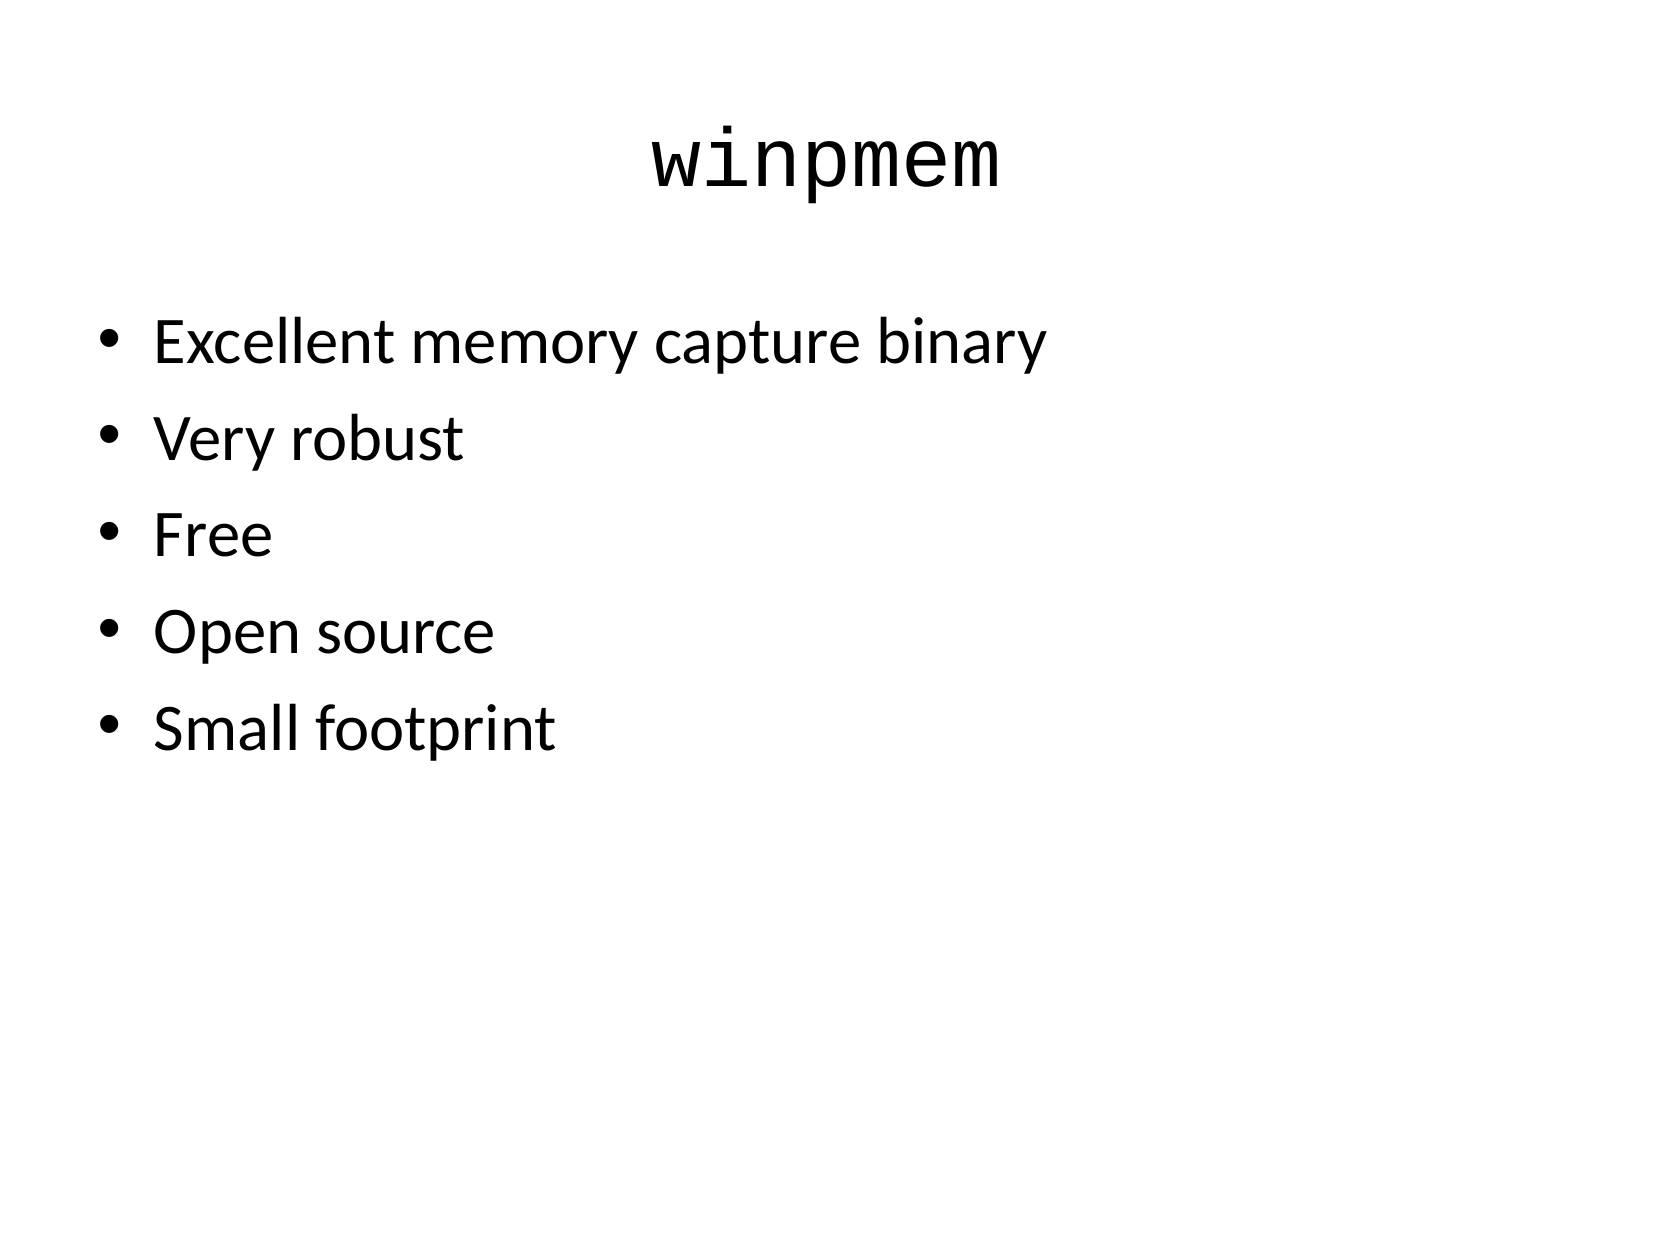

# winpmem
Excellent memory capture binary
Very robust
Free
Open source
Small footprint